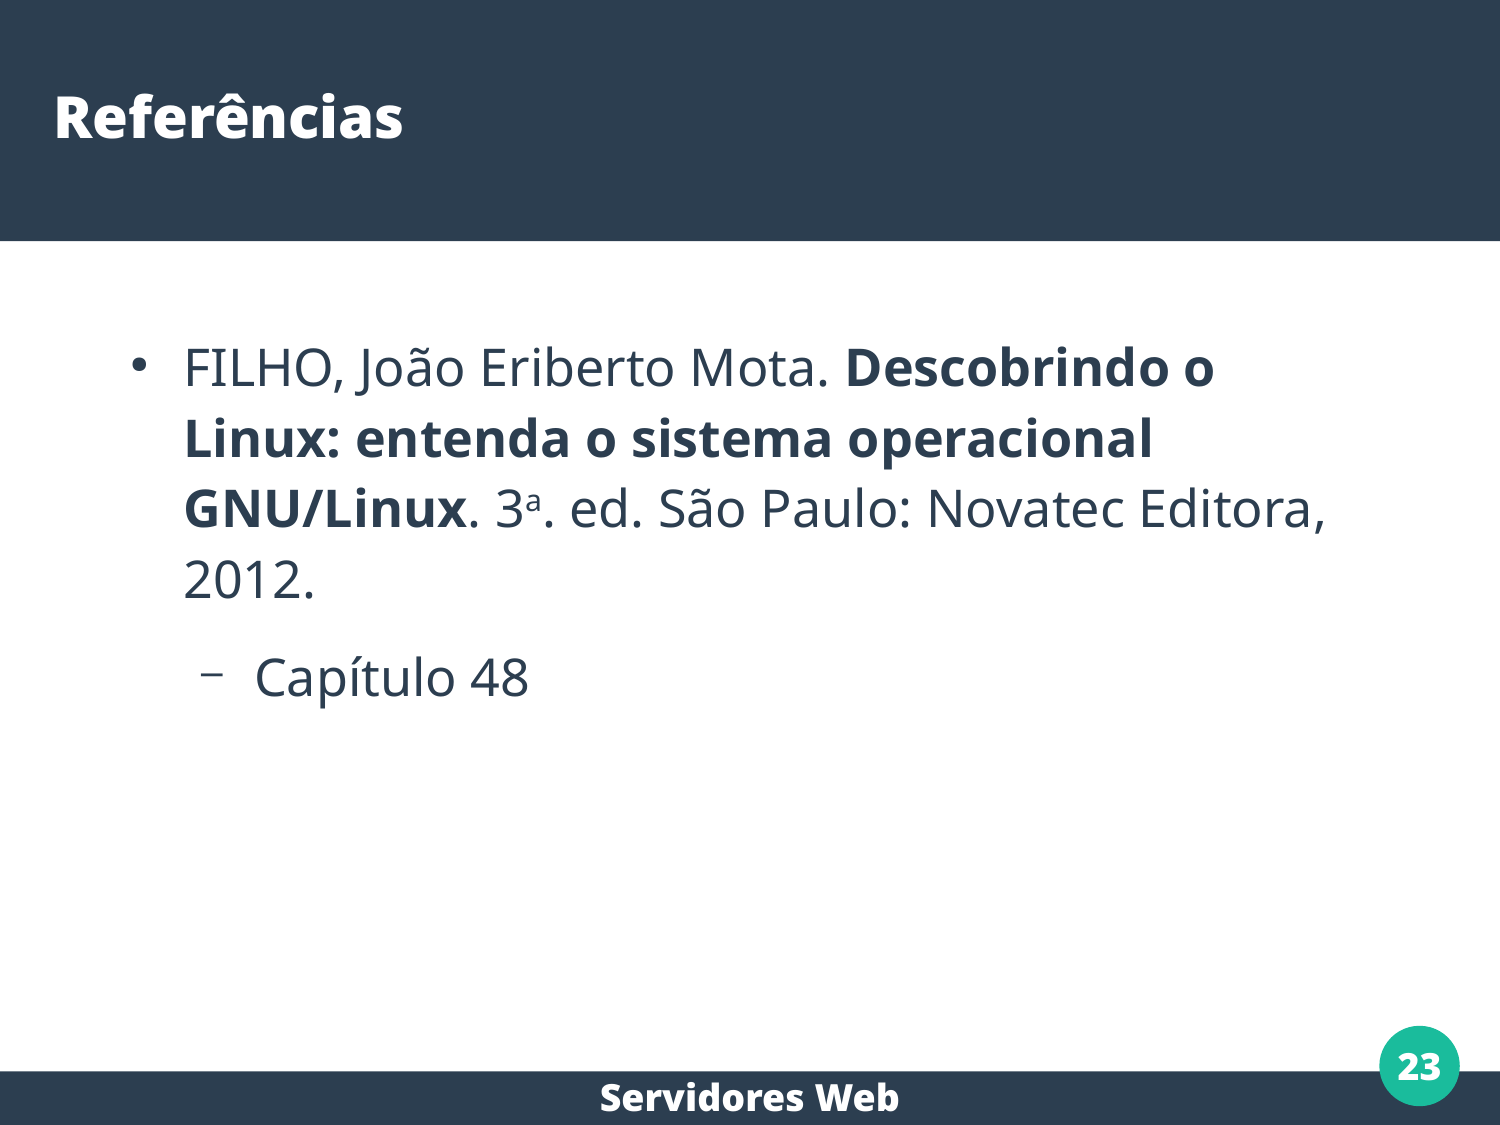

# Referências
FILHO, João Eriberto Mota. Descobrindo o Linux: entenda o sistema operacional GNU/Linux. 3a. ed. São Paulo: Novatec Editora, 2012.
Capítulo 48
23
Servidores Web